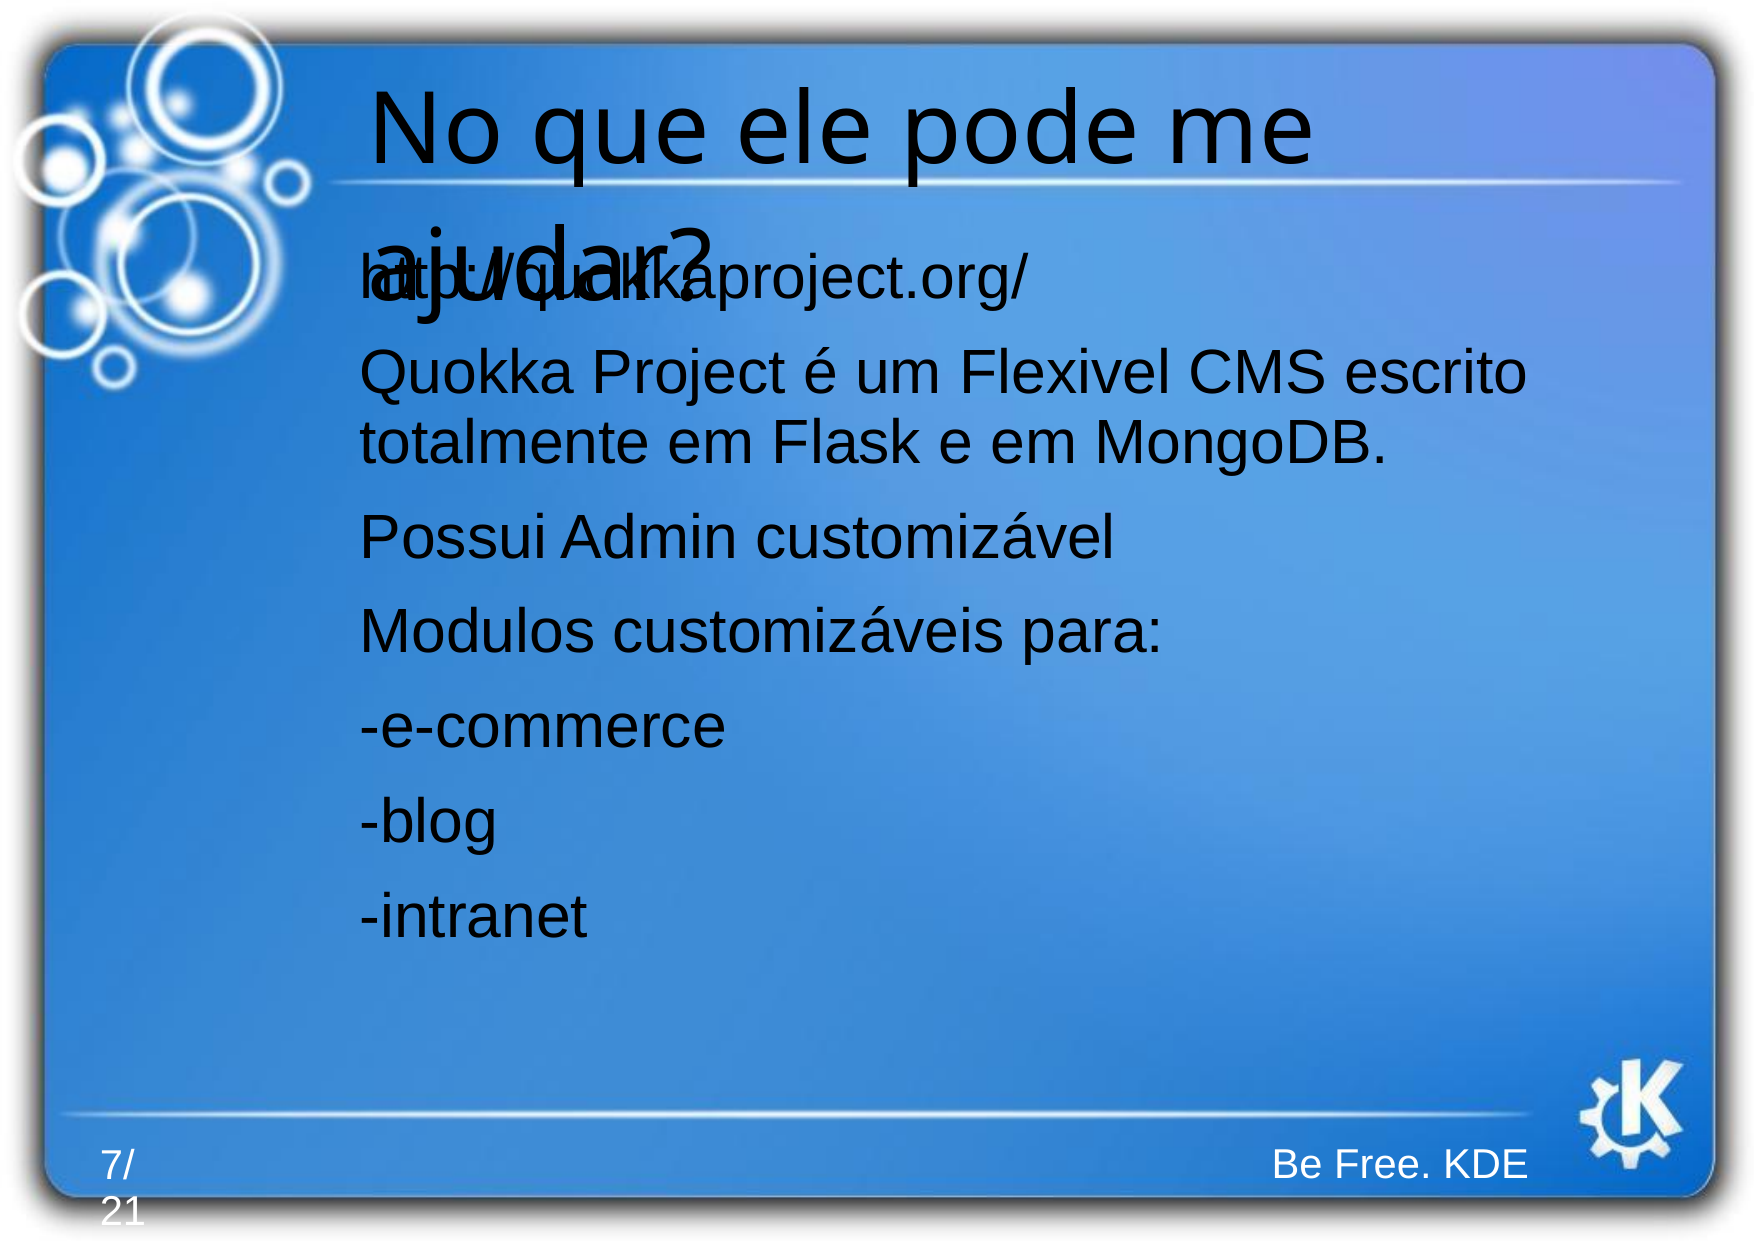

No que ele pode me ajudar?
http://quokkaproject.org/
Quokka Project é um Flexivel CMS escrito totalmente em Flask e em MongoDB.
Possui Admin customizável
Modulos customizáveis para:
-e-commerce
-blog
-intranet